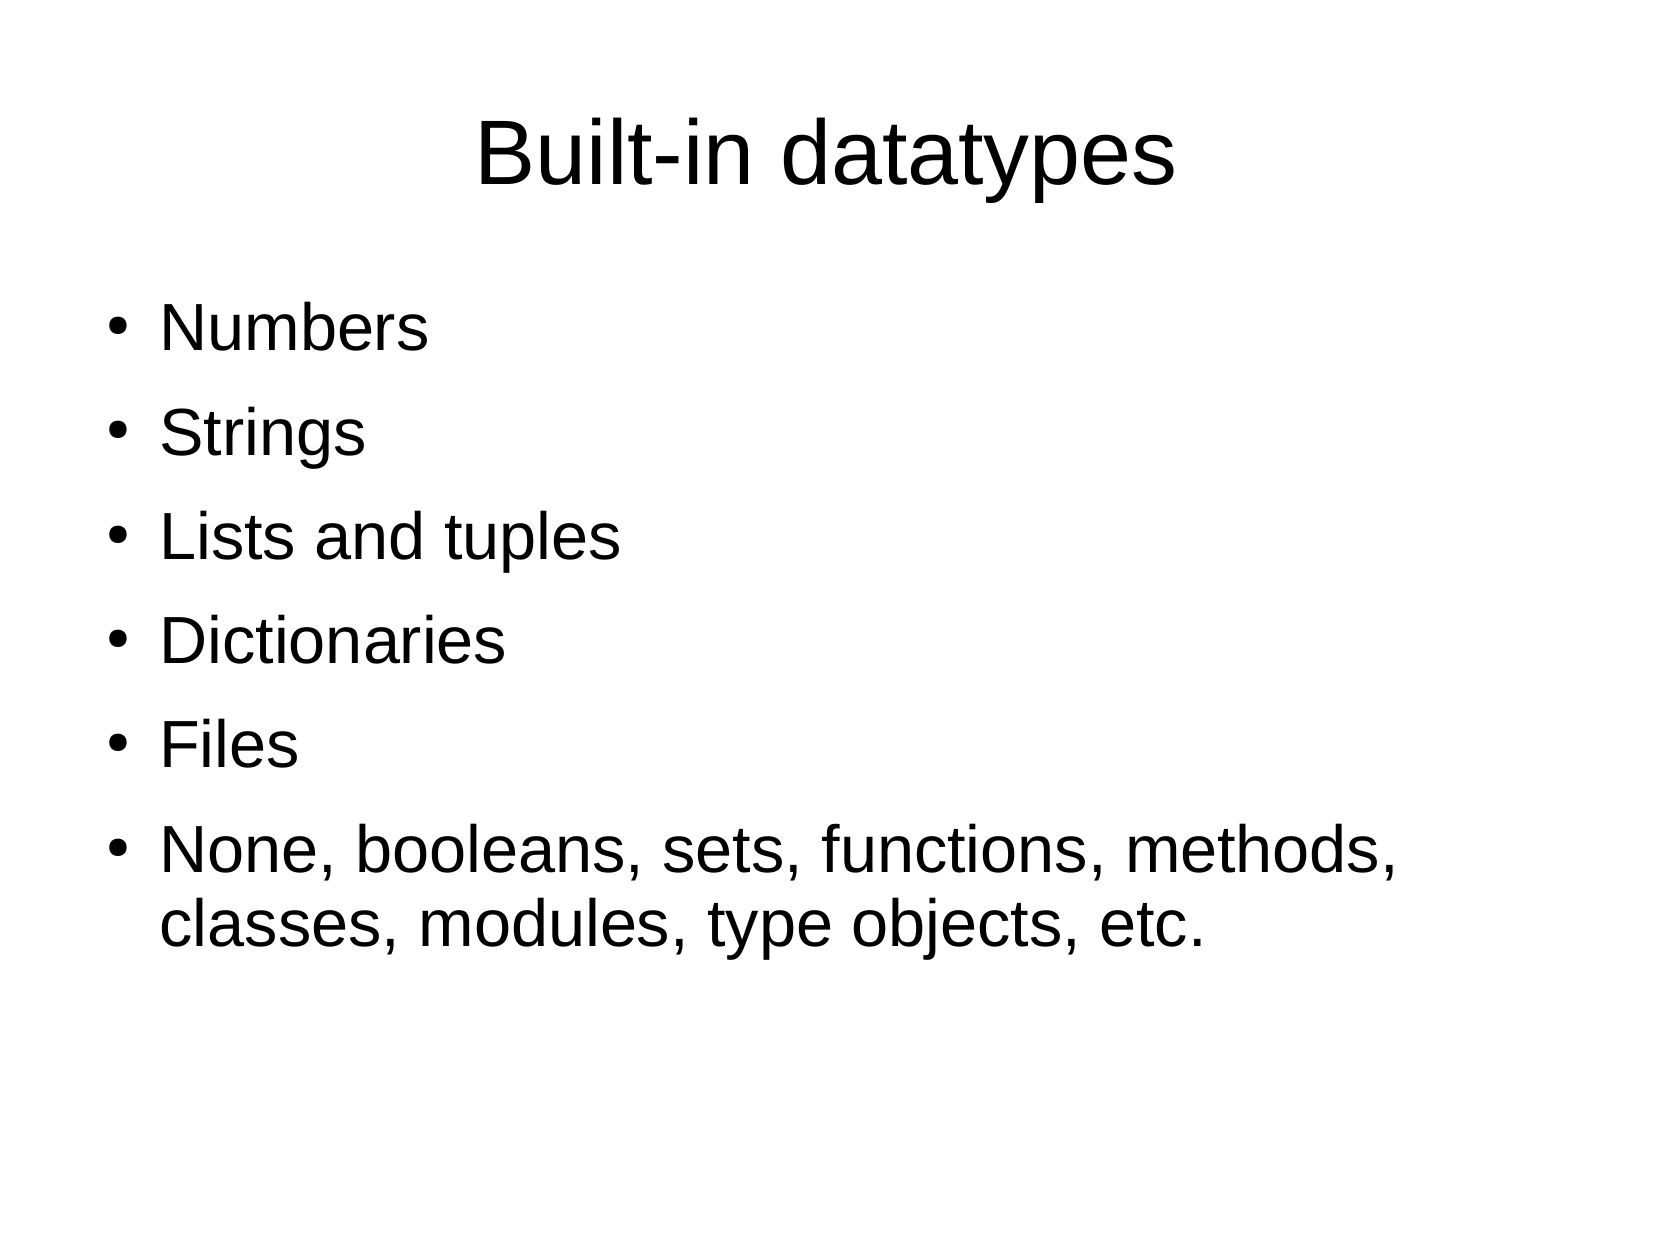

# Built-in datatypes
Numbers
Strings
Lists and tuples
Dictionaries
Files
None, booleans, sets, functions, methods, classes, modules, type objects, etc.